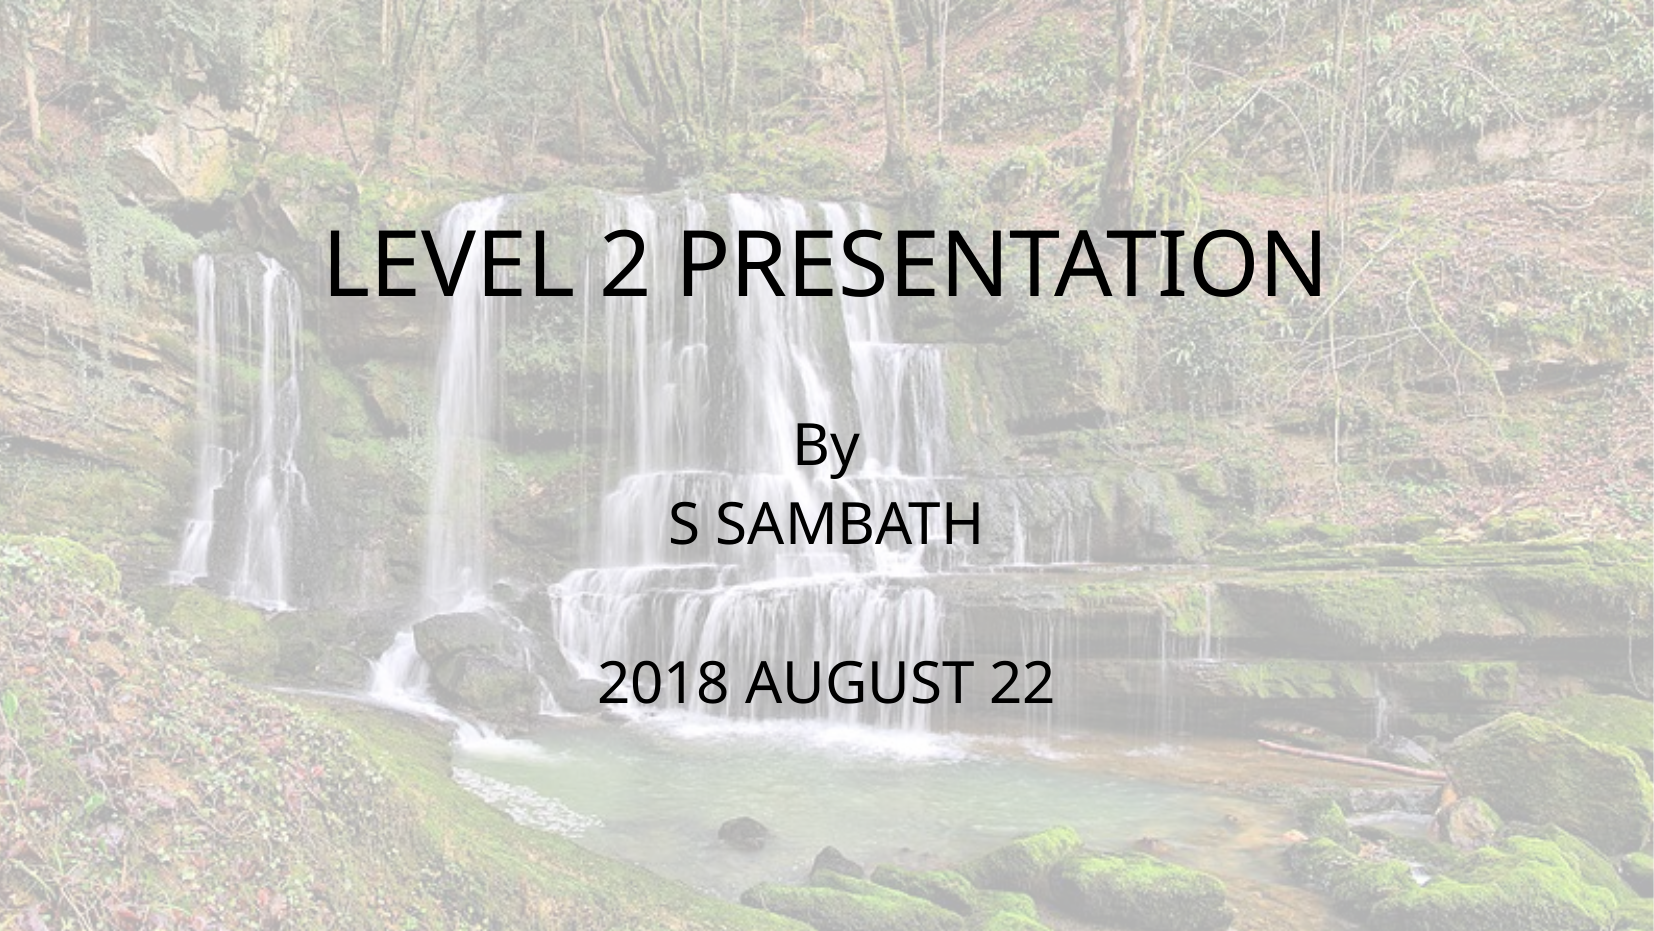

# LEVEL 2 PRESENTATION
By
S SAMBATH
2018 AUGUST 22